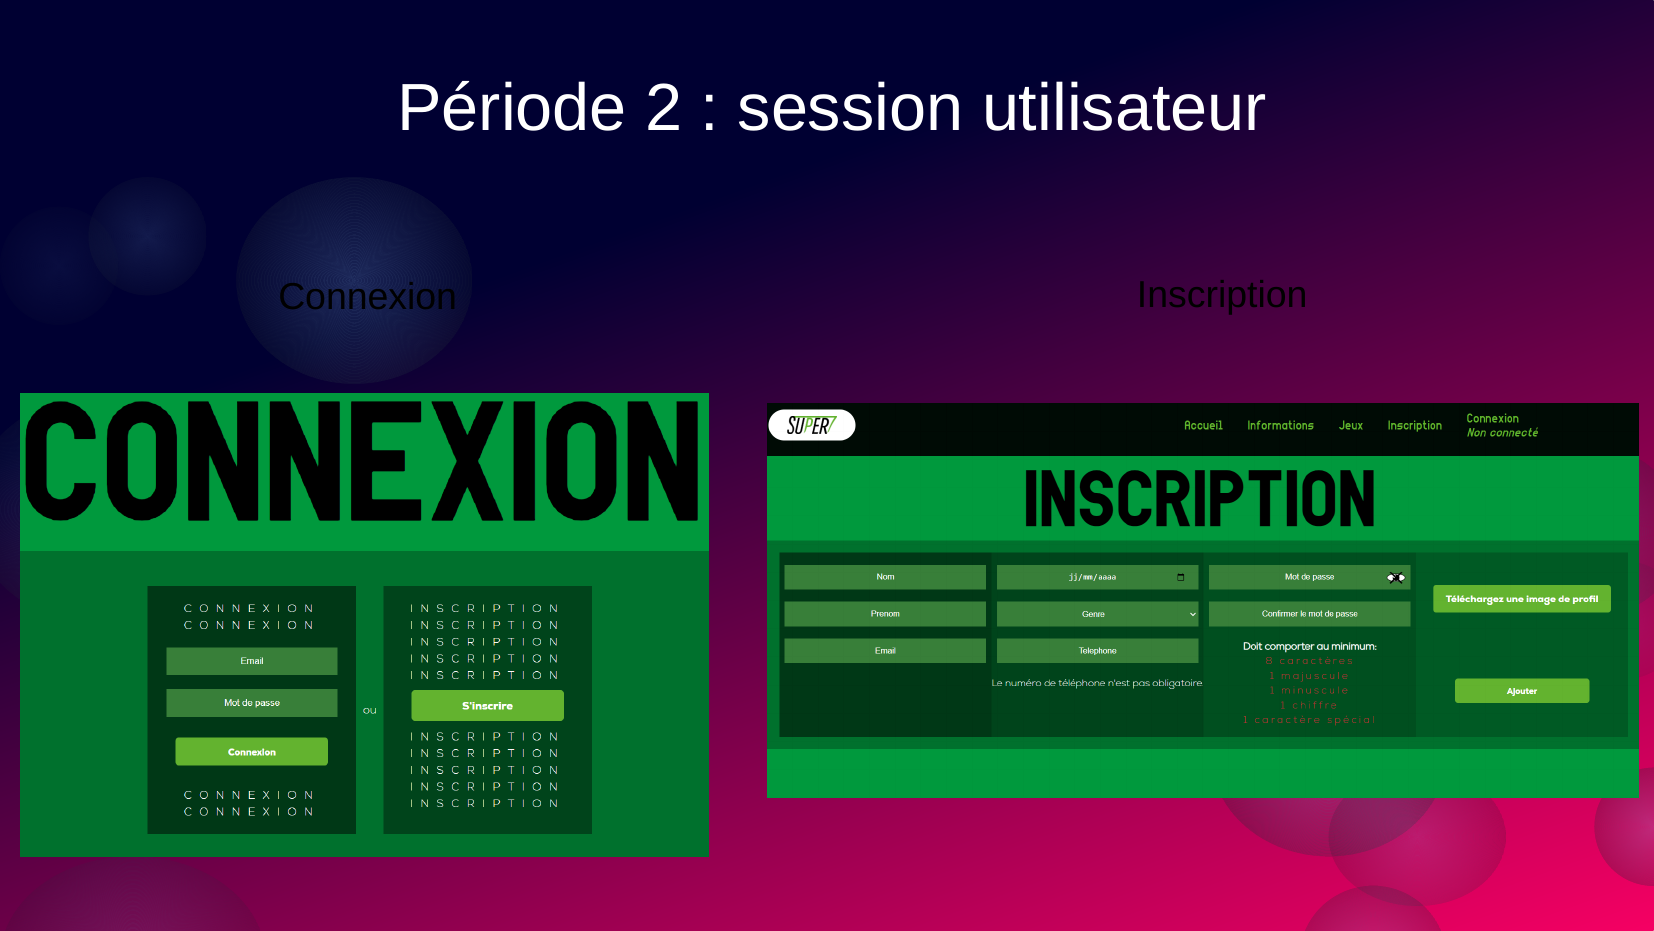

# Période 2 : session utilisateur
Inscription
Connexion